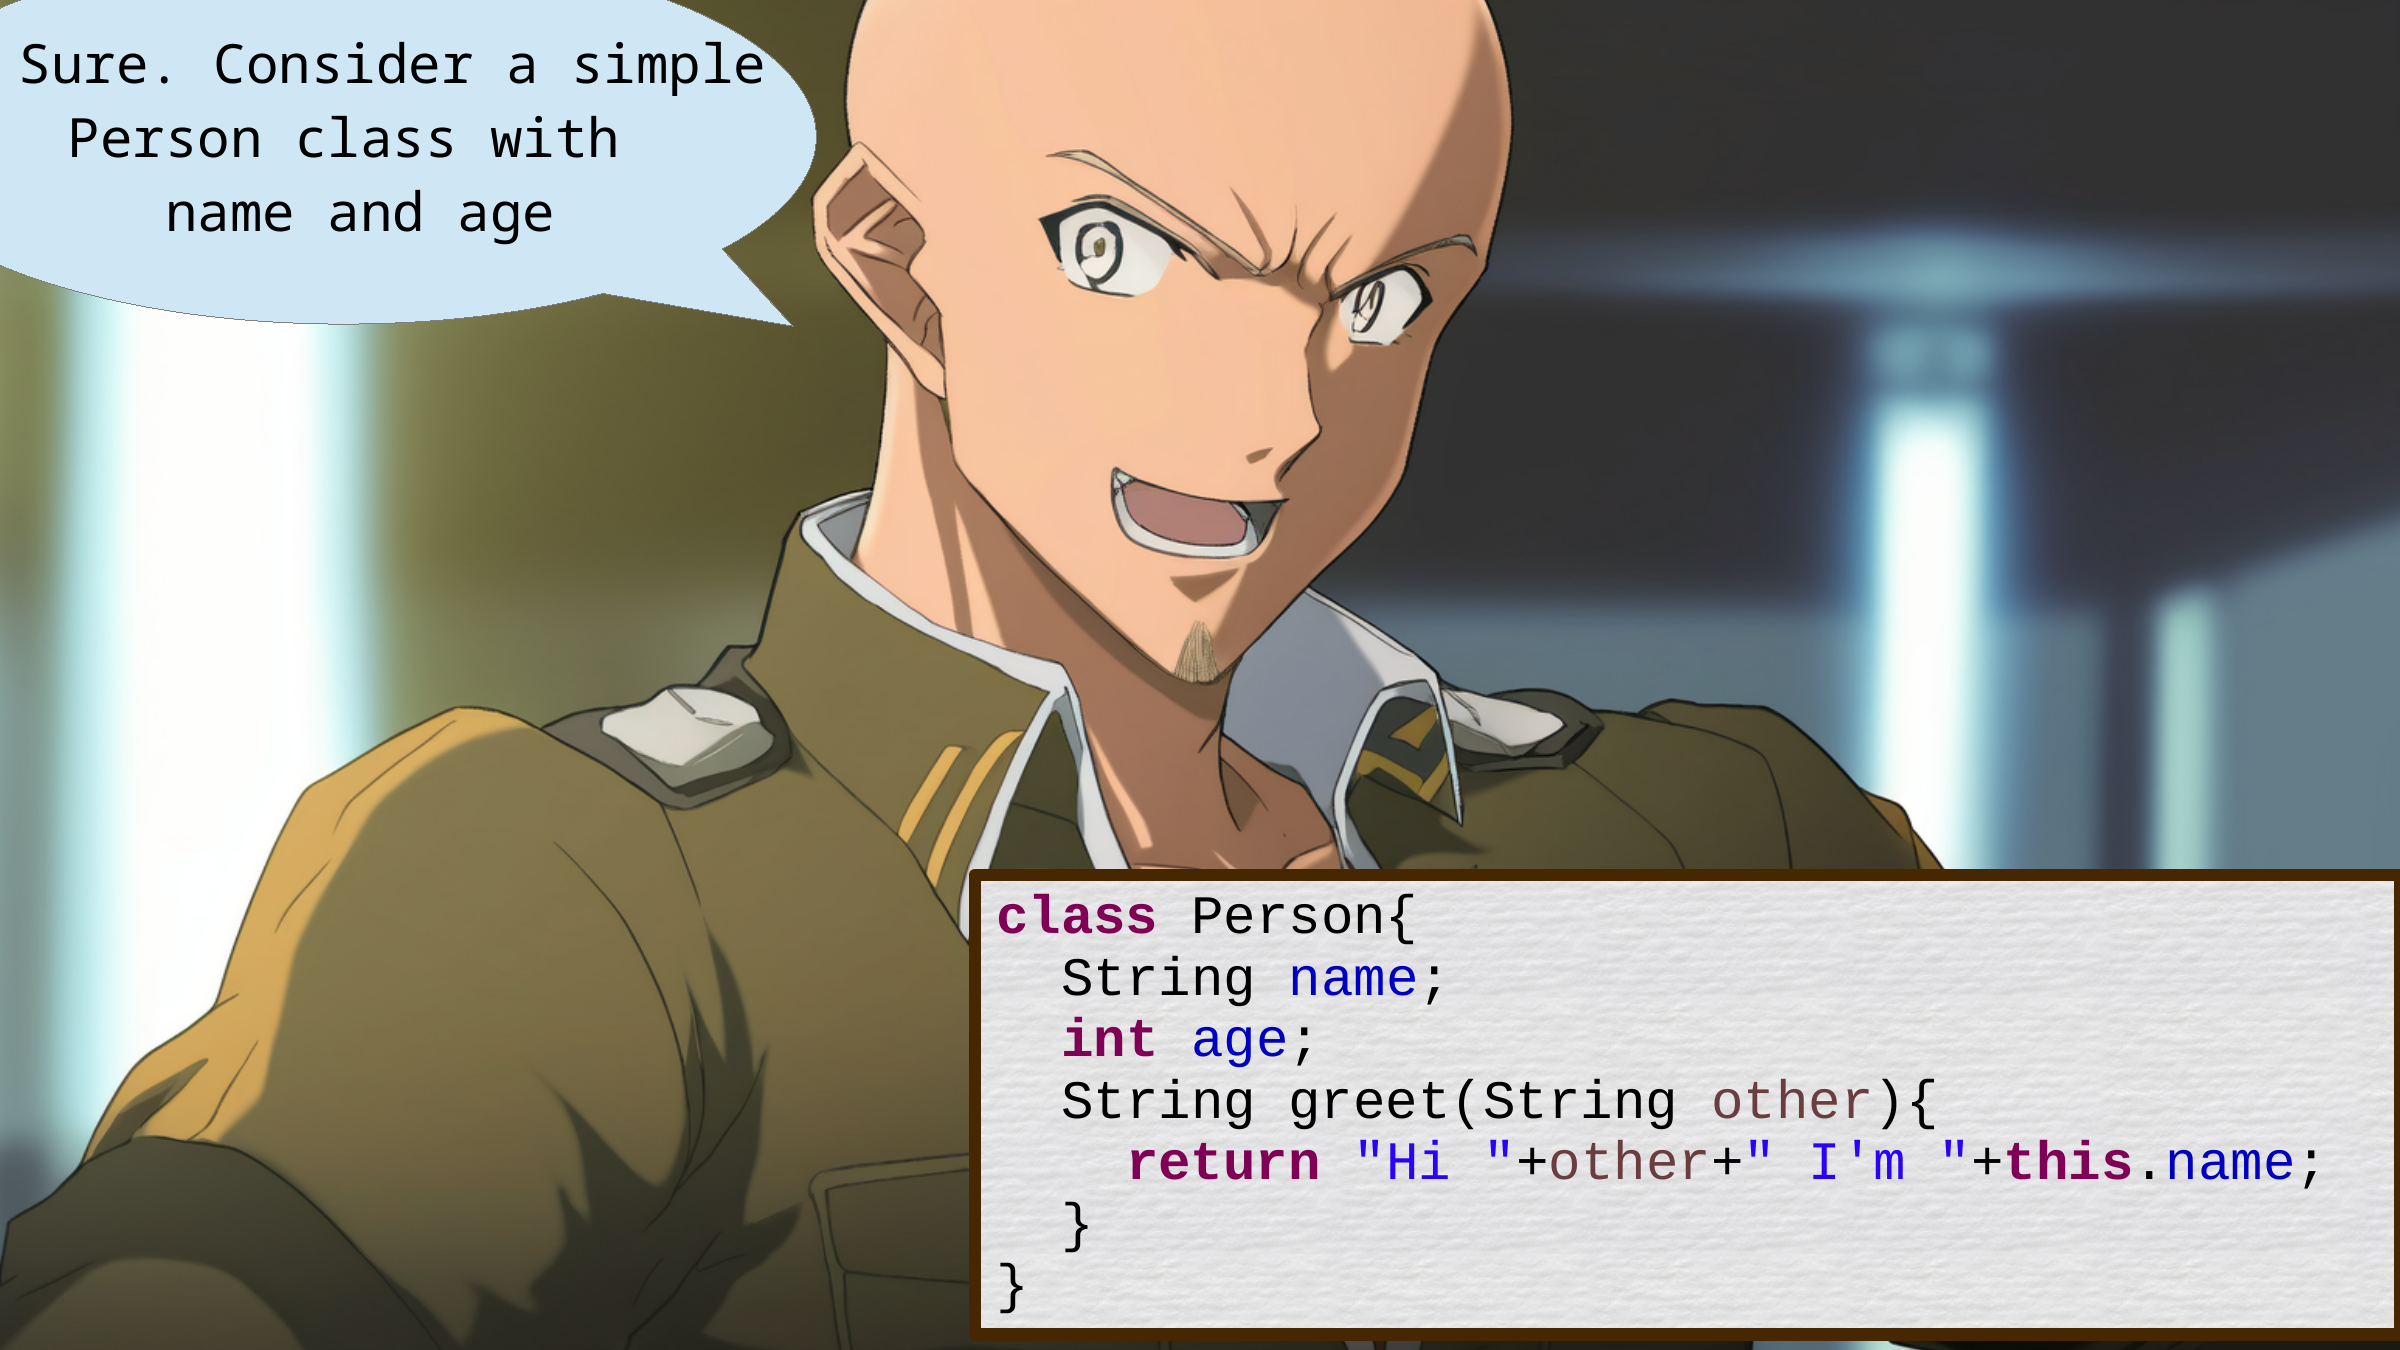

Sure. Consider a simple
Person class with
 name and age
class Person{
 String name;
 int age;
 String greet(String other){
 return "Hi "+other+" I'm "+this.name;
 }
}